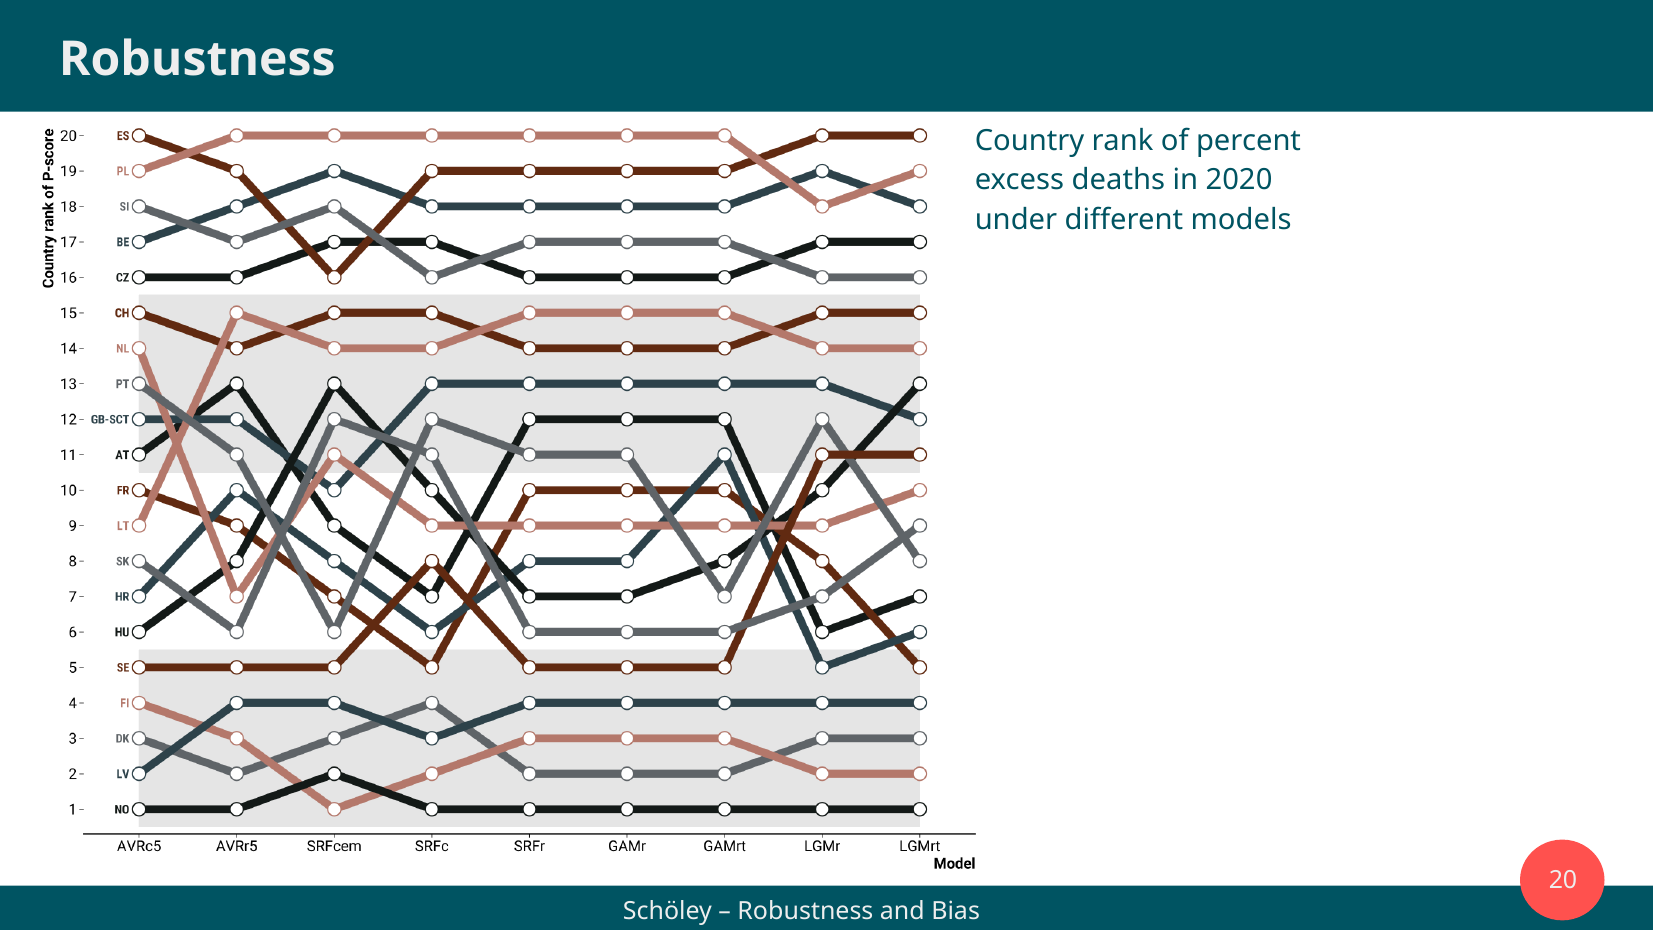

# Robustness
Country rank of percent excess deaths in 2020 under different models
20
Schöley – Robustness and Bias